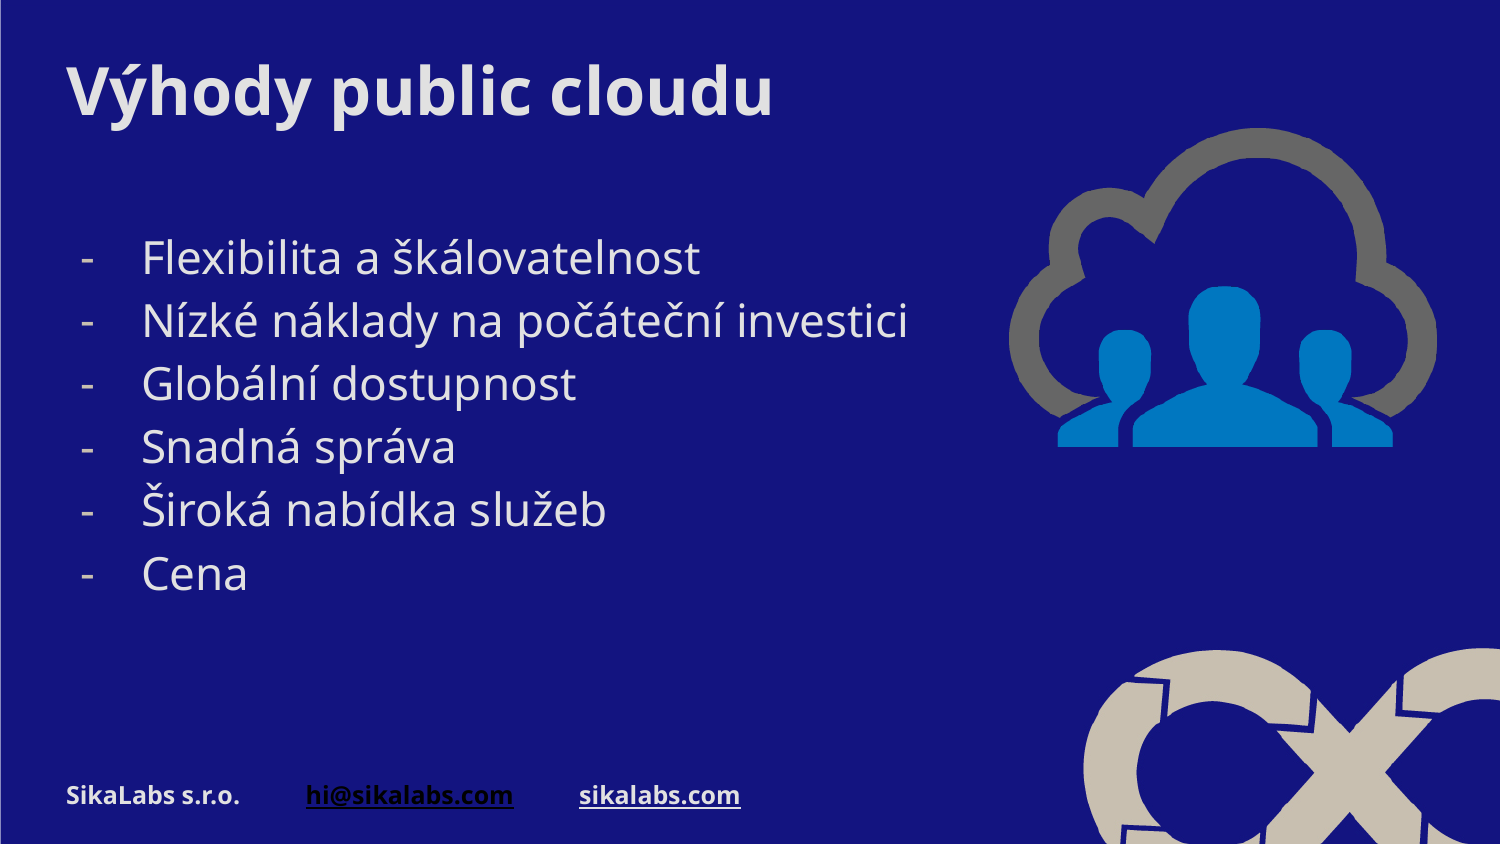

# Výhody public cloudu
Flexibilita a škálovatelnost
Nízké náklady na počáteční investici
Globální dostupnost
Snadná správa
Široká nabídka služeb
Cena